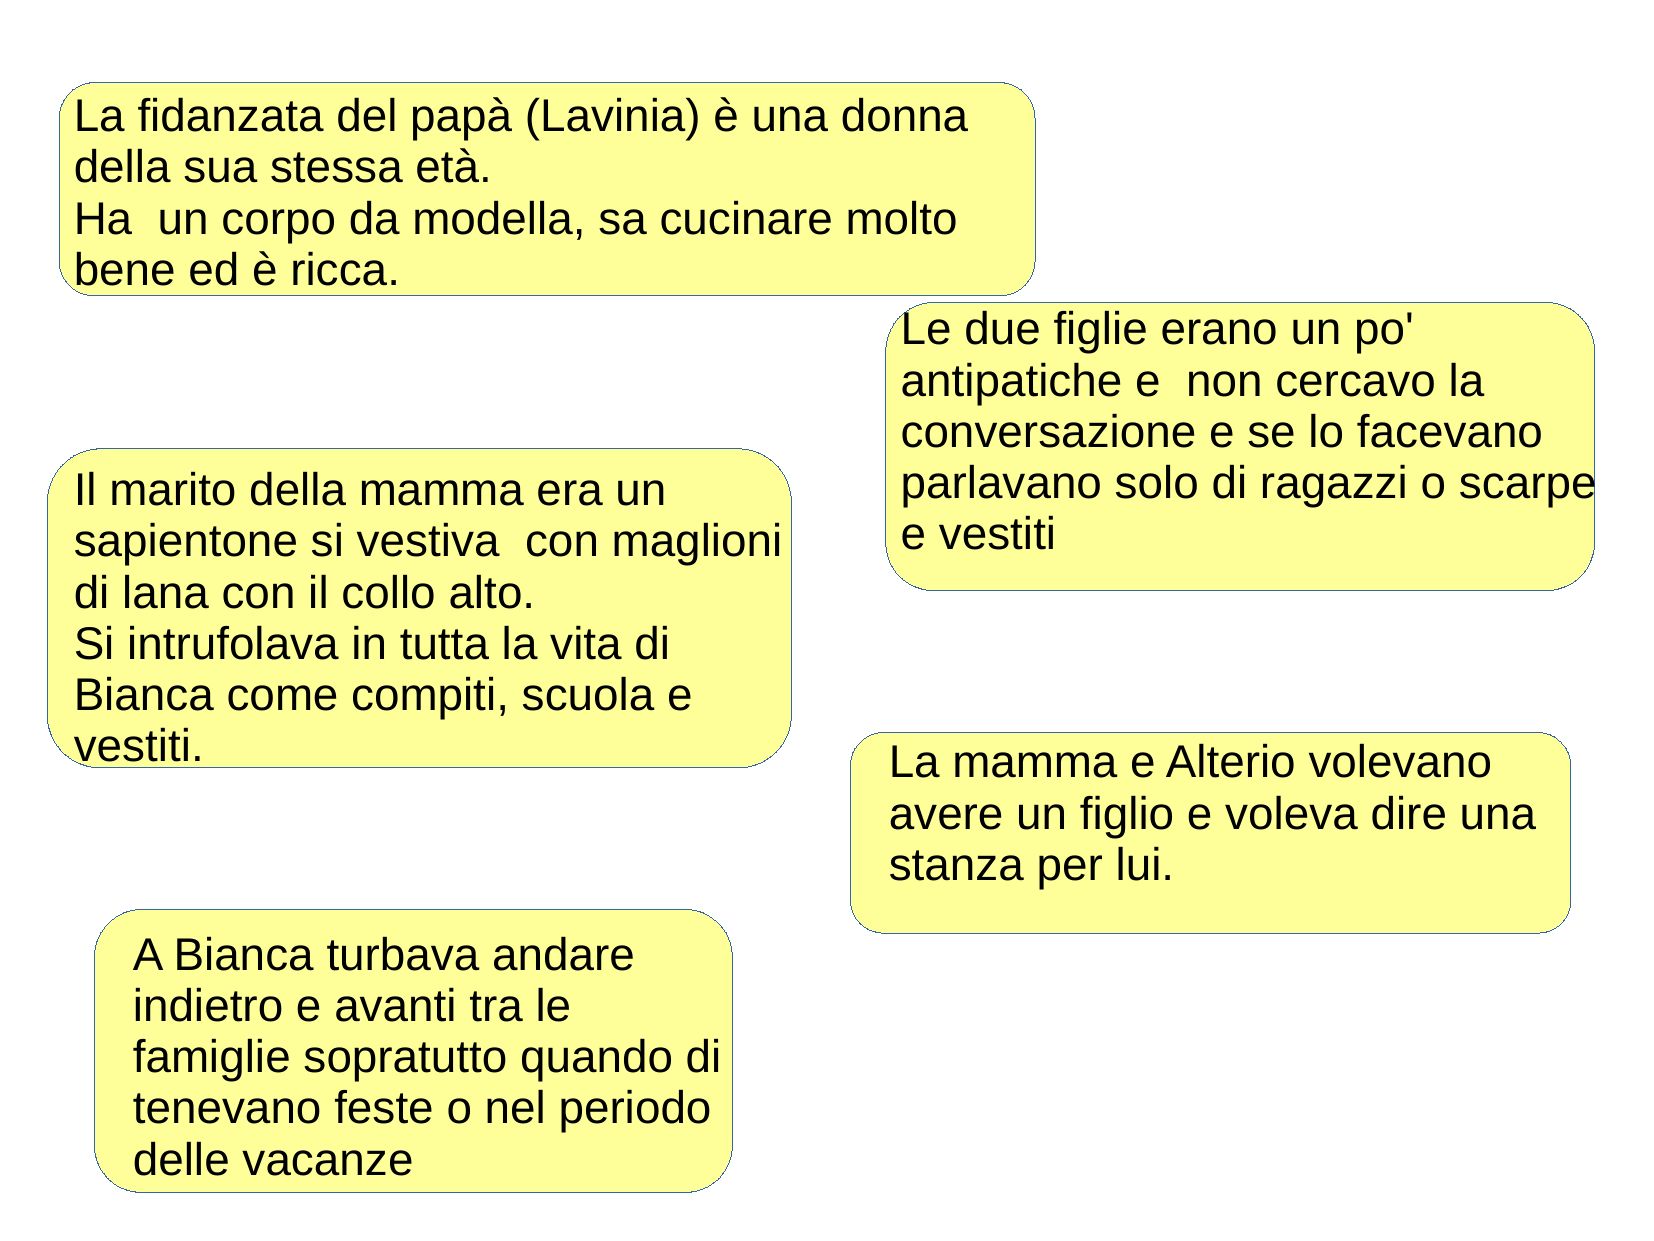

La fidanzata del papà (Lavinia) è una donna della sua stessa età.
Ha un corpo da modella, sa cucinare molto bene ed è ricca.
Le due figlie erano un po' antipatiche e non cercavo la conversazione e se lo facevano parlavano solo di ragazzi o scarpe e vestiti
Il marito della mamma era un sapientone si vestiva con maglioni di lana con il collo alto.
Si intrufolava in tutta la vita di Bianca come compiti, scuola e vestiti.
La mamma e Alterio volevano avere un figlio e voleva dire una stanza per lui.
A Bianca turbava andare indietro e avanti tra le famiglie sopratutto quando di tenevano feste o nel periodo delle vacanze